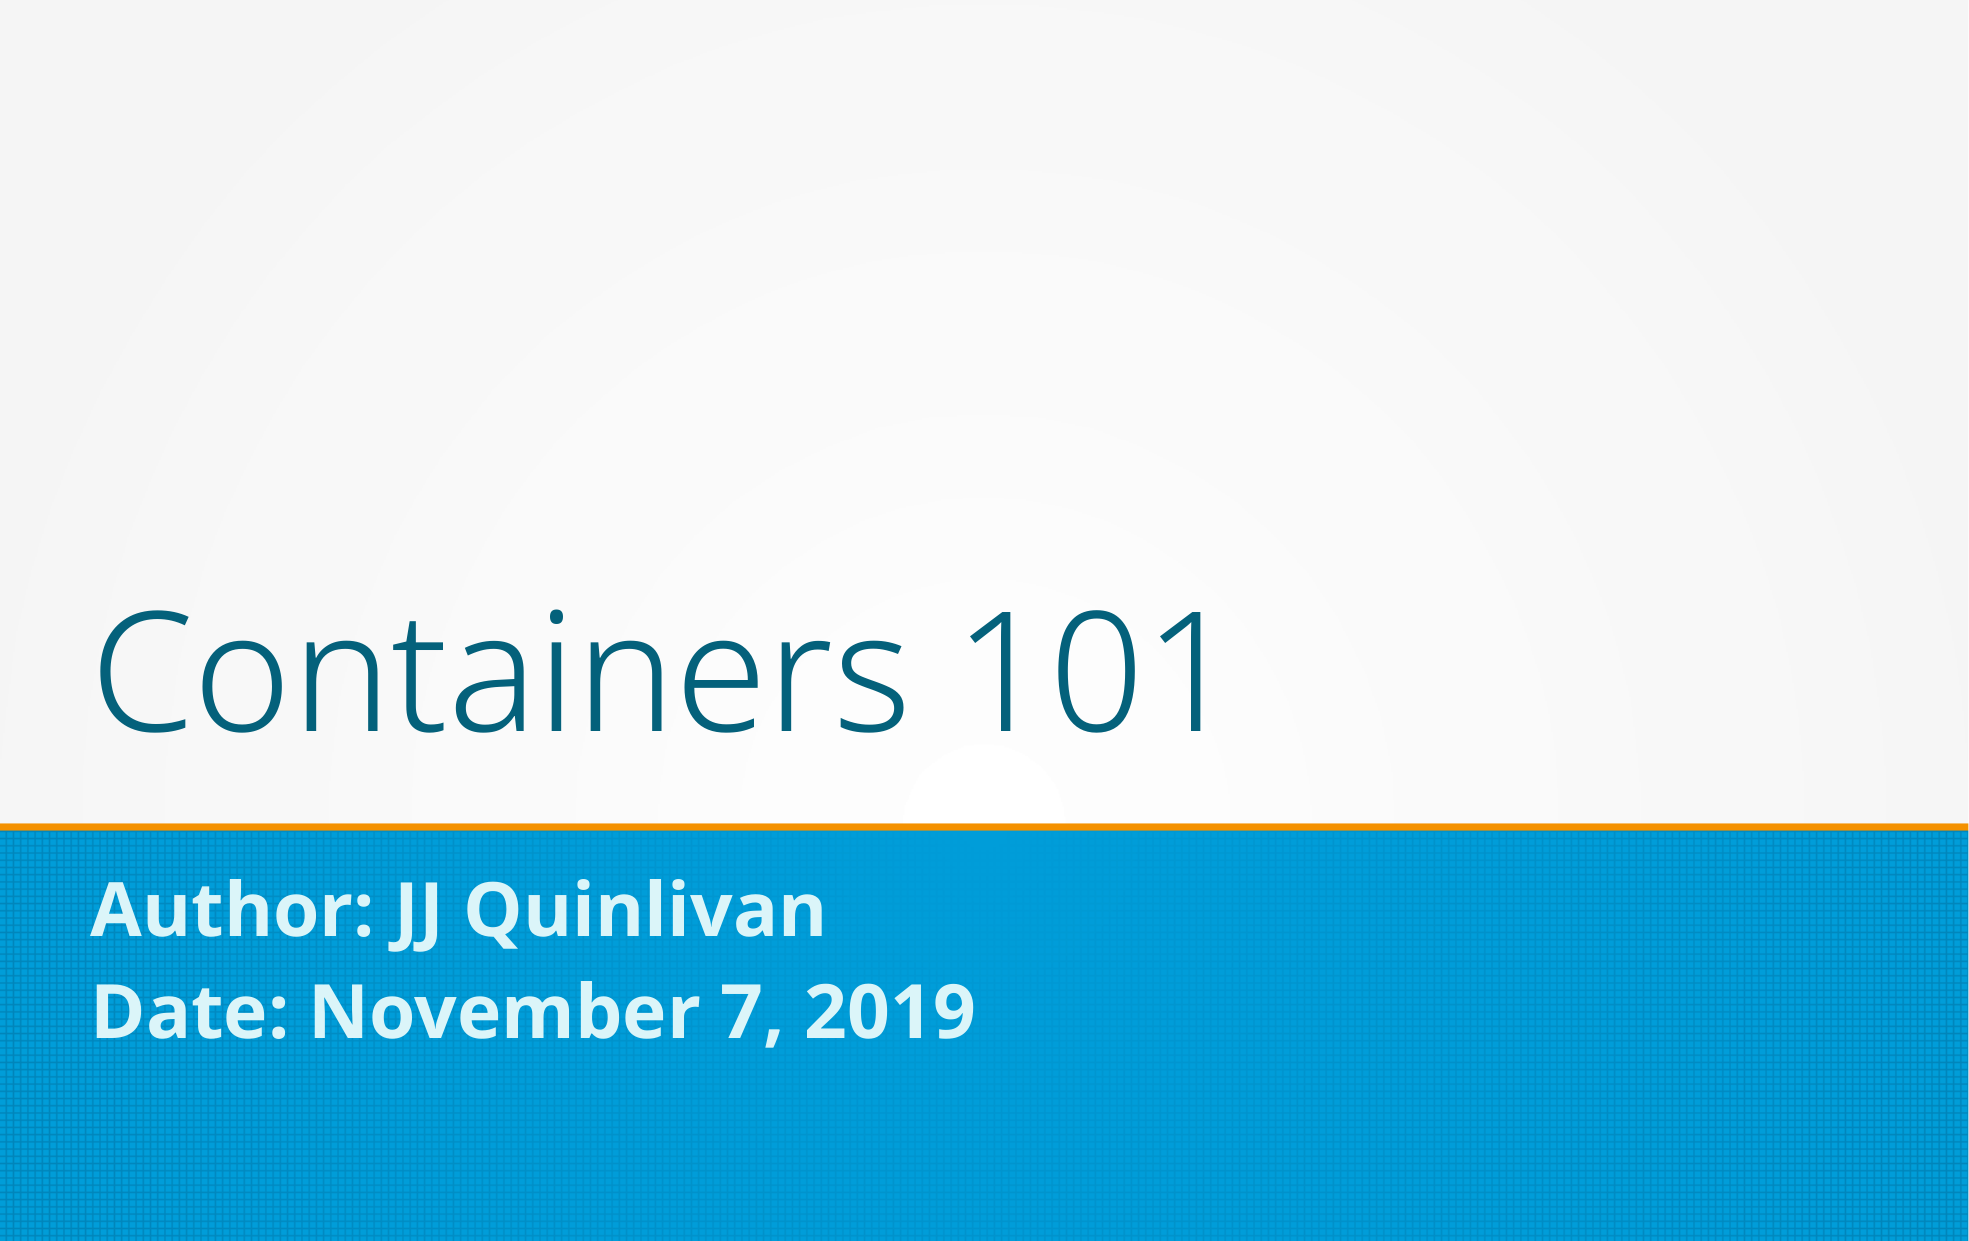

# Containers 101
Author: JJ Quinlivan
Date: November 7, 2019